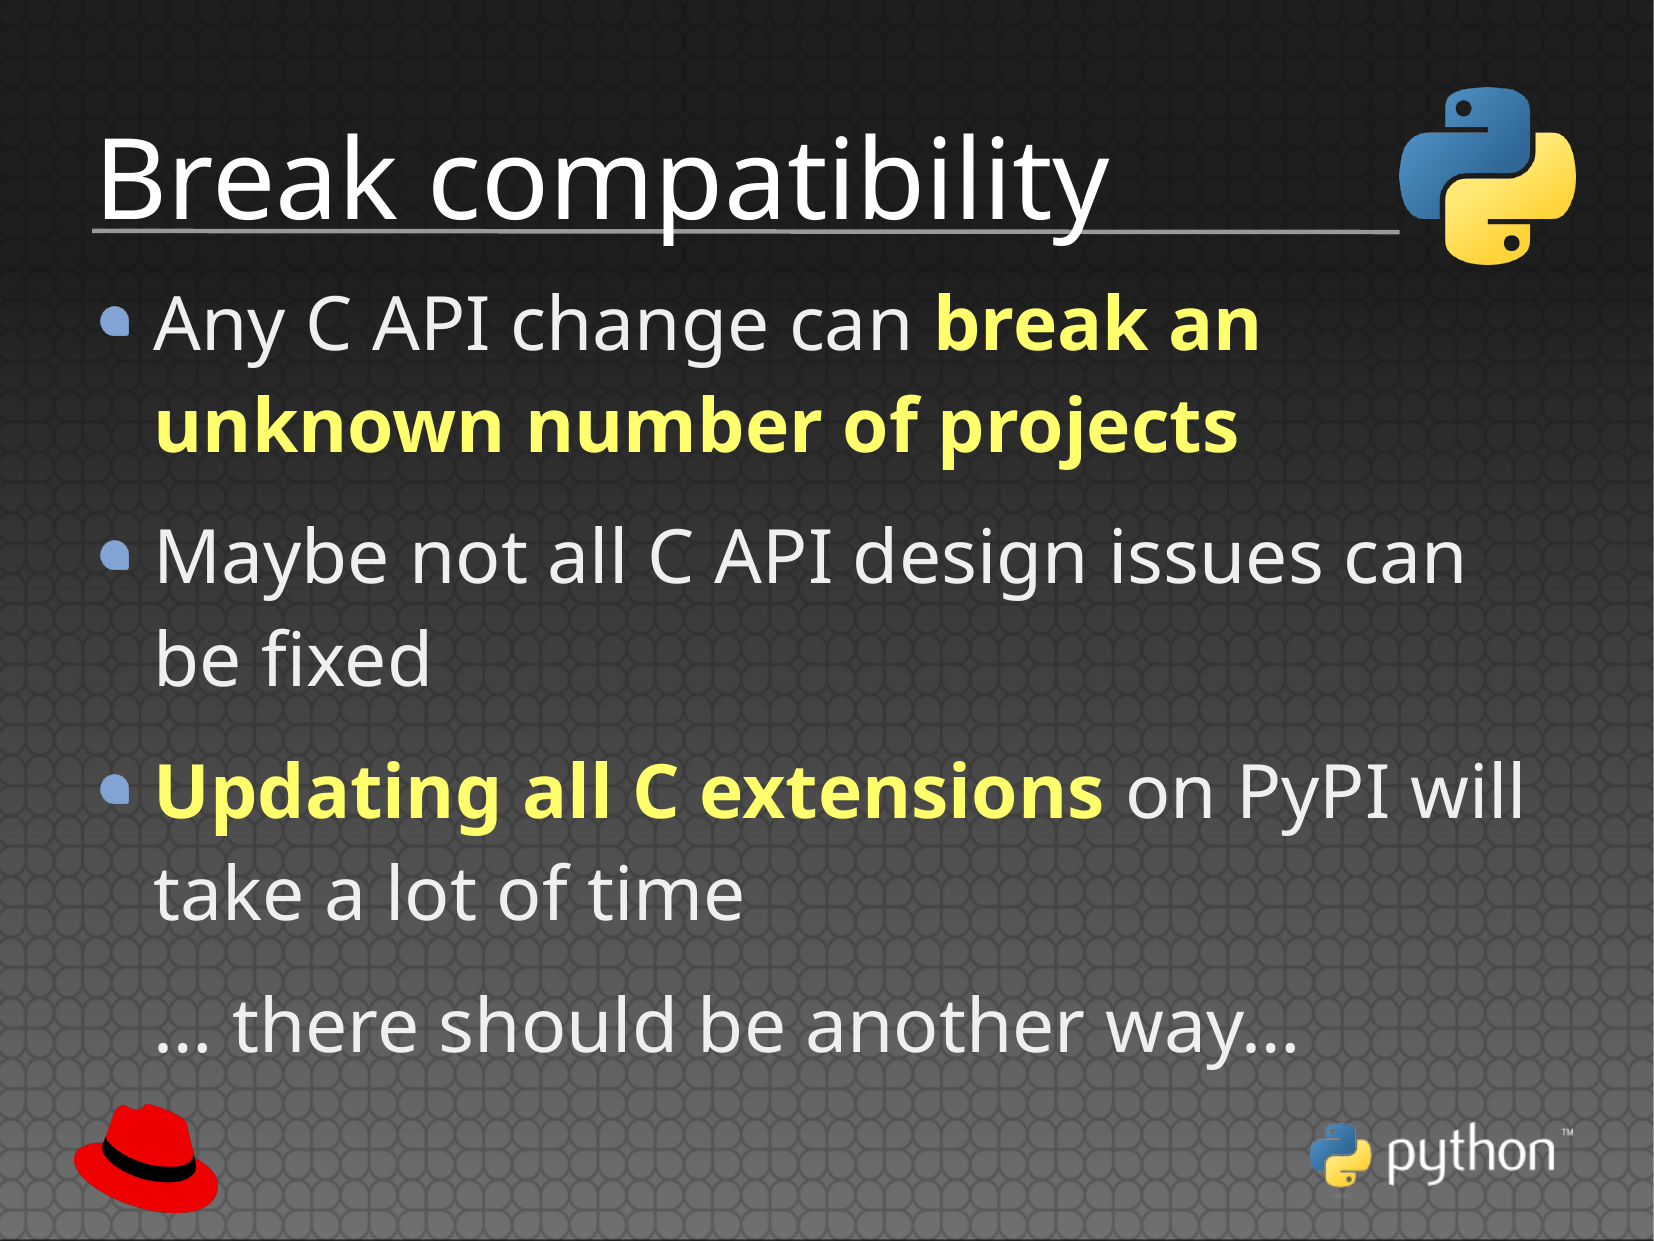

Break compatibility
# Any C API change can break an unknown number of projects
Maybe not all C API design issues can be fixed
Updating all C extensions on PyPI will take a lot of time
… there should be another way…